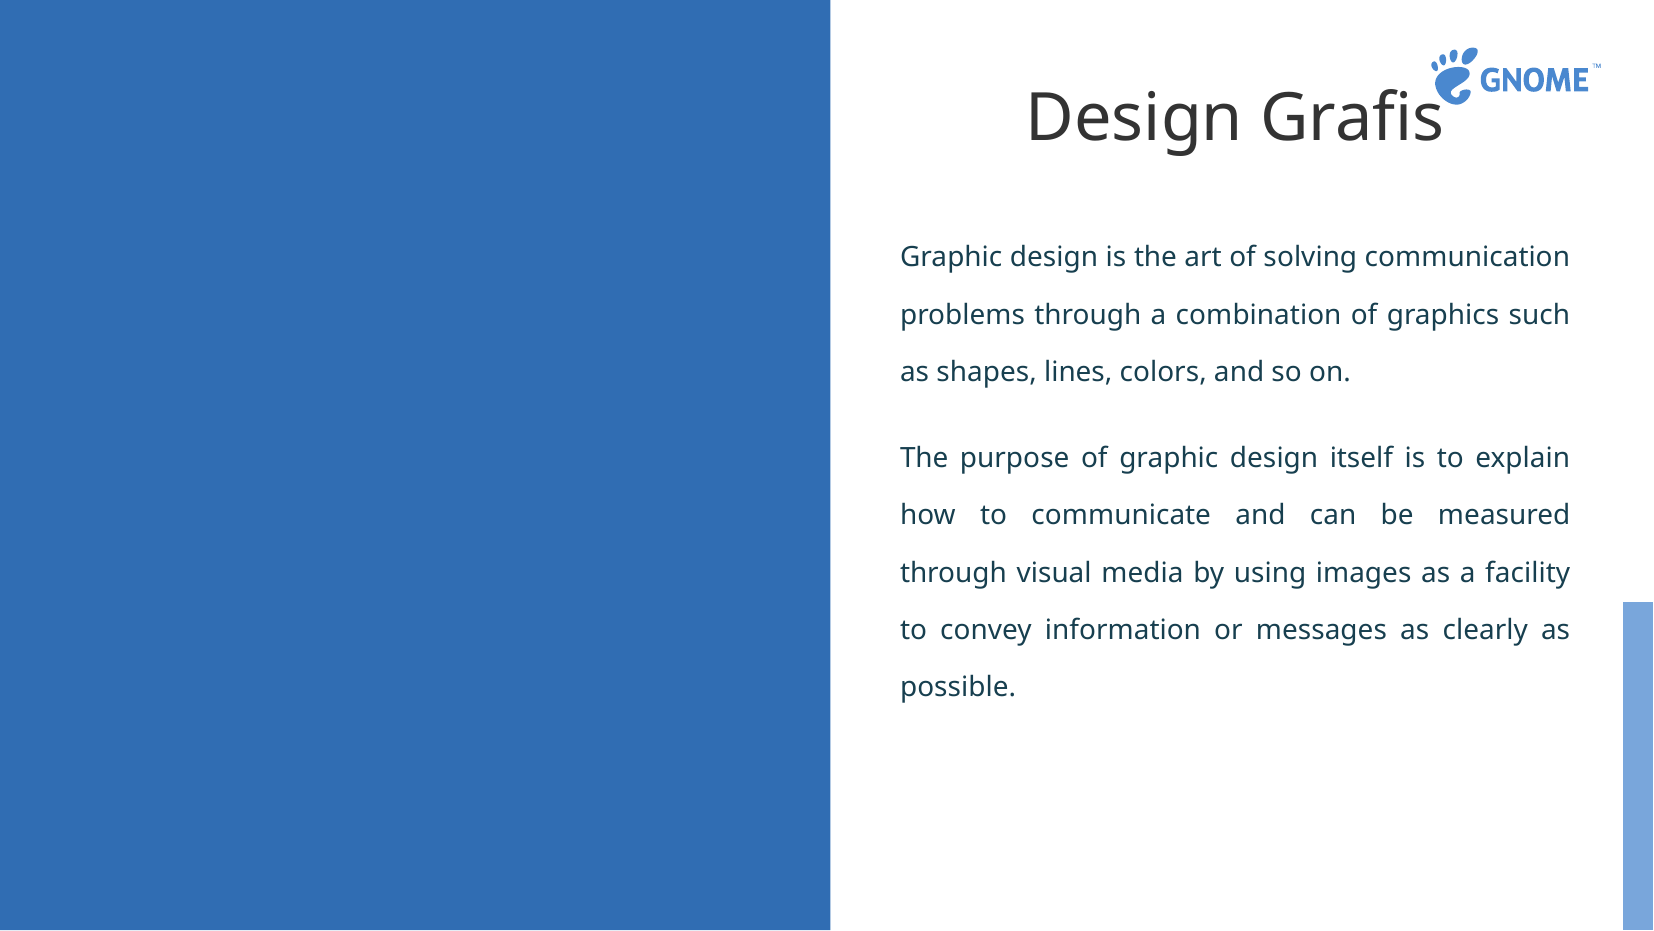

# Design Grafis
Graphic design is the art of solving communication problems through a combination of graphics such as shapes, lines, colors, and so on.
The purpose of graphic design itself is to explain how to communicate and can be measured through visual media by using images as a facility to convey information or messages as clearly as possible.